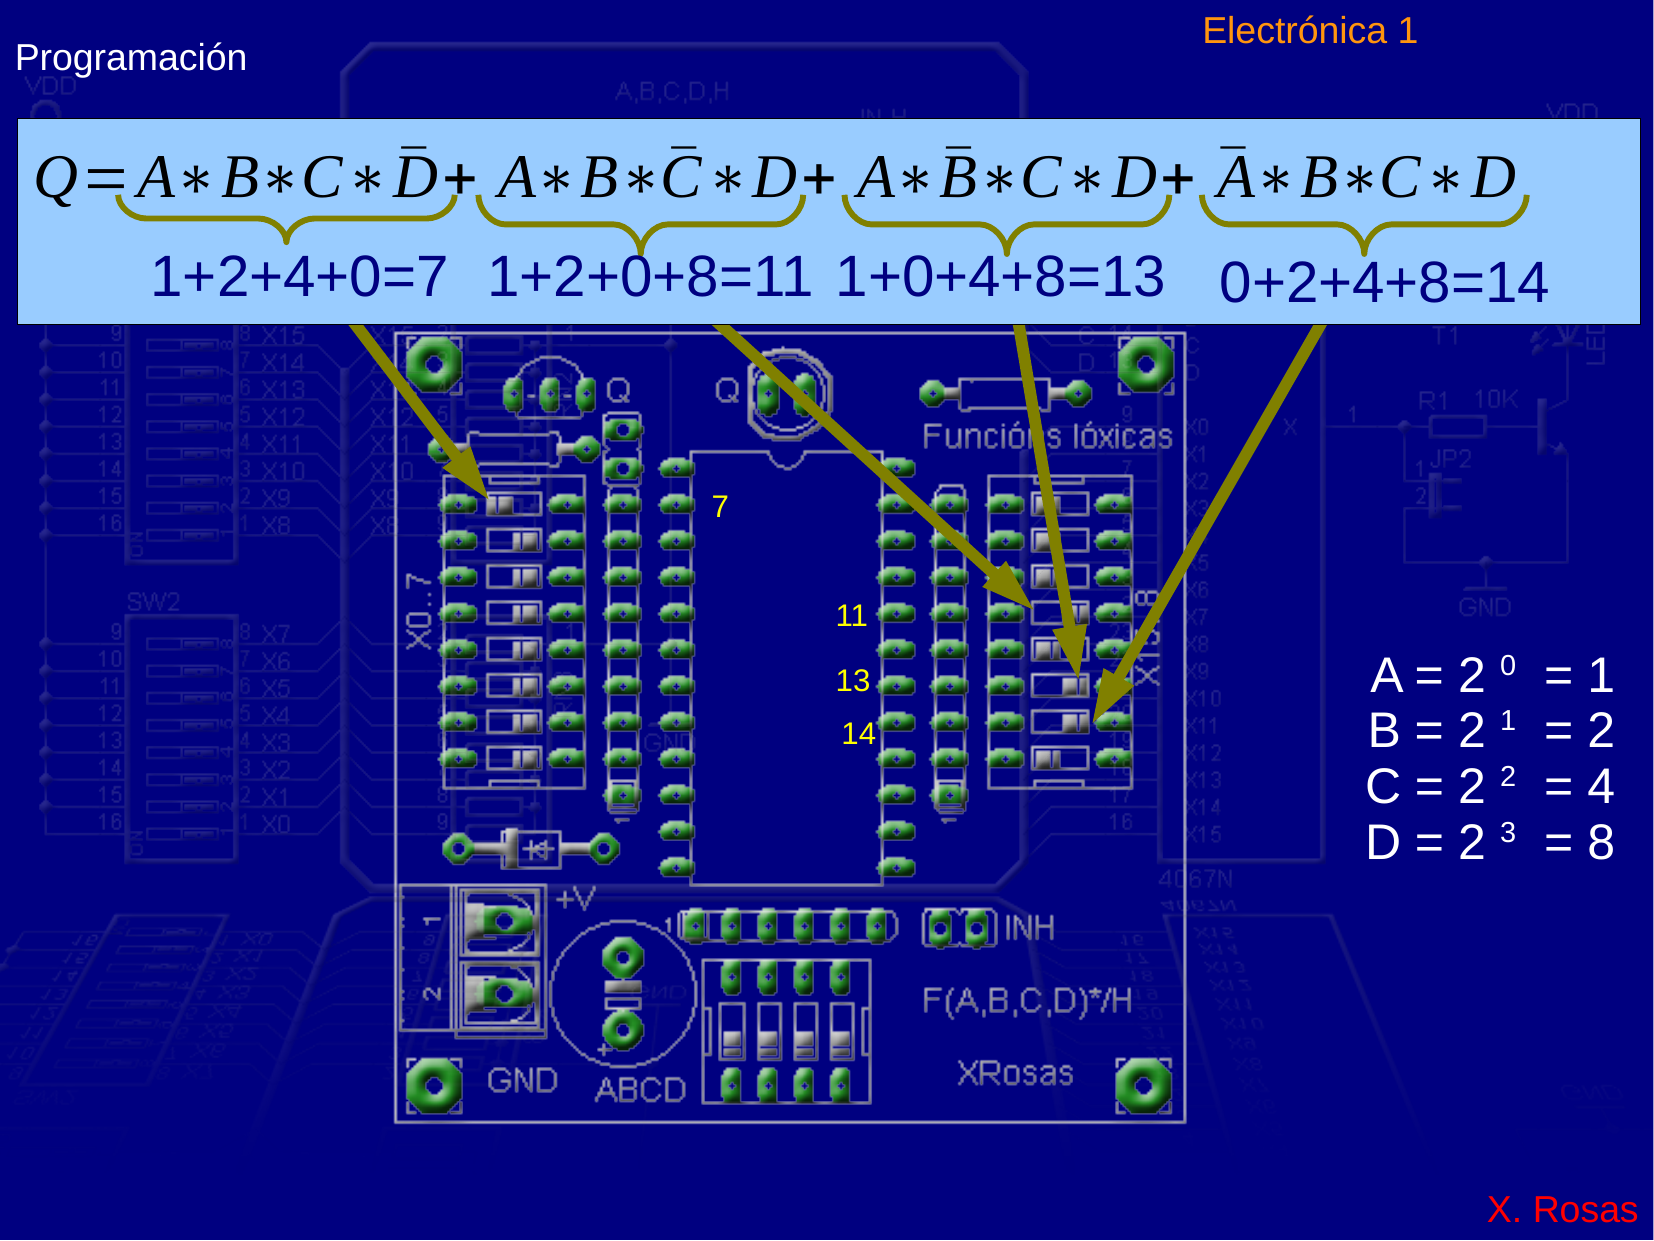

Electrónica 1
Programación
1+2+4+0=7
1+2+0+8=11
1+0+4+8=13
0+2+4+8=14
7
11
A = 2 0 = 1
B = 2 1 = 2
C = 2 2 = 4
D = 2 3 = 8
13
14
X. Rosas